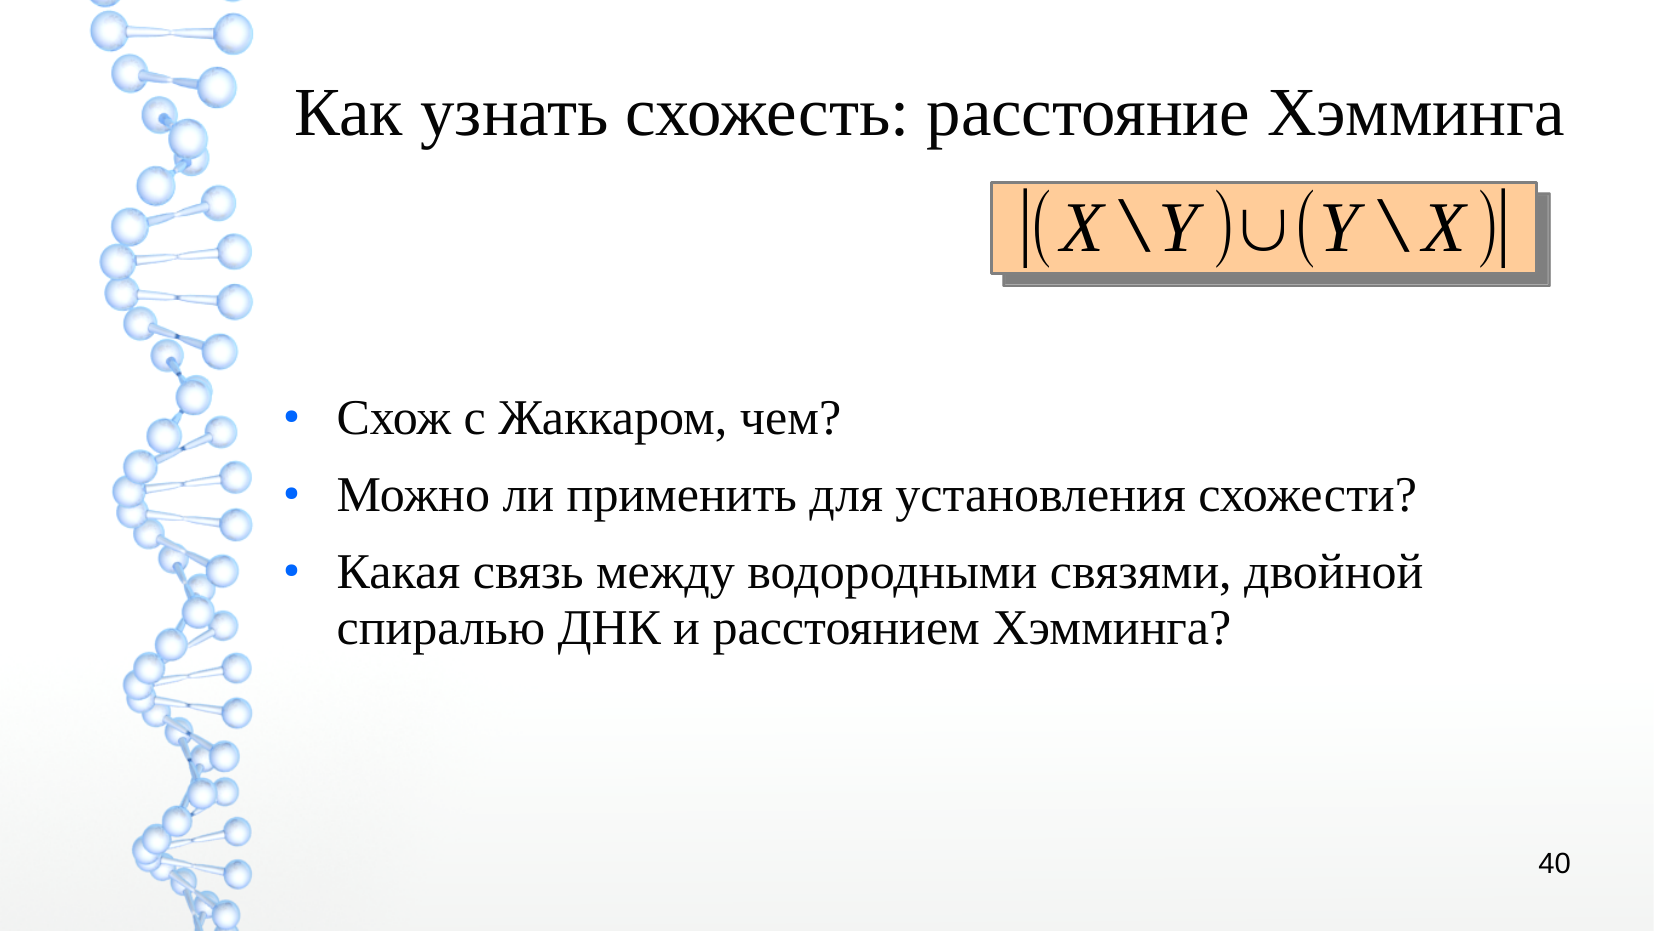

# Как узнать схожесть: расстояние Хэмминга
Схож с Жаккаром, чем?
Можно ли применить для установления схожести?
Какая связь между водородными связями, двойной спиралью ДНК и расстоянием Хэмминга?
40